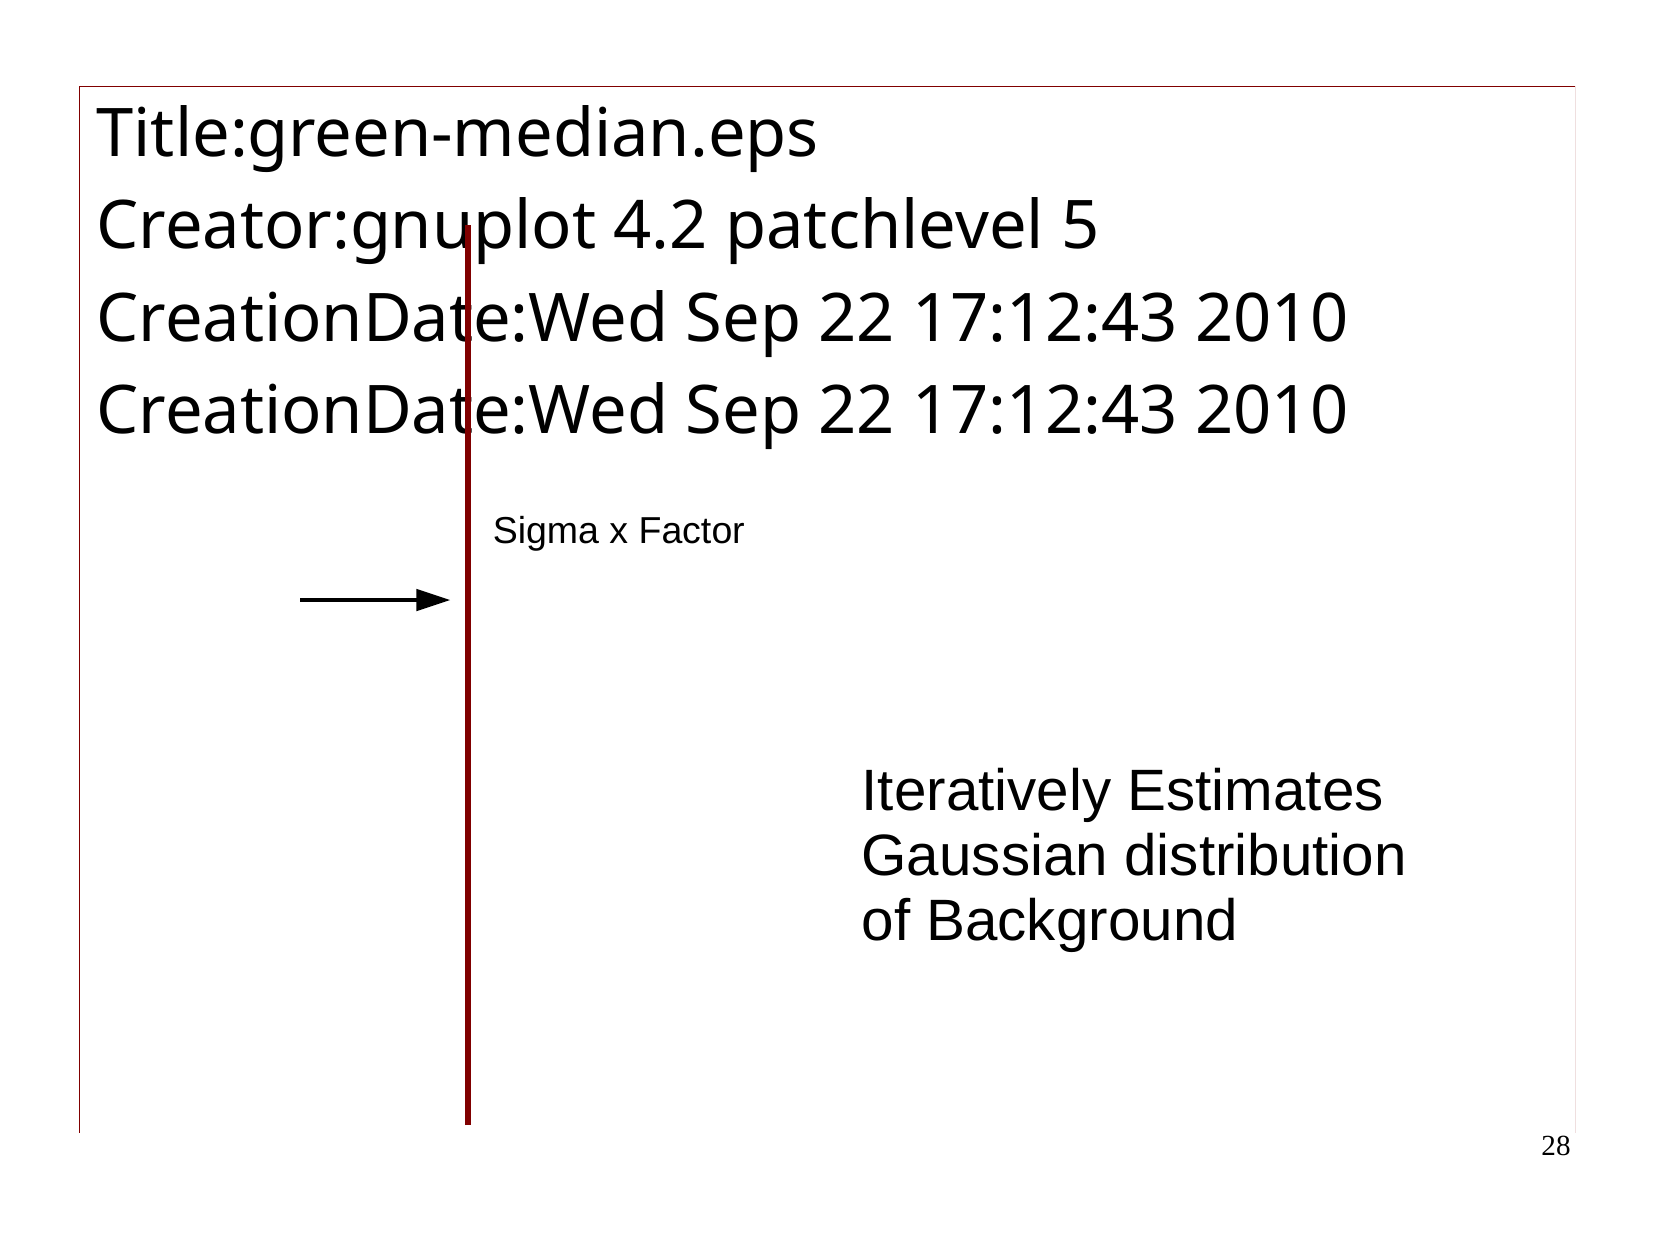

Sigma x Factor
Iteratively Estimates
Gaussian distribution of Background
28